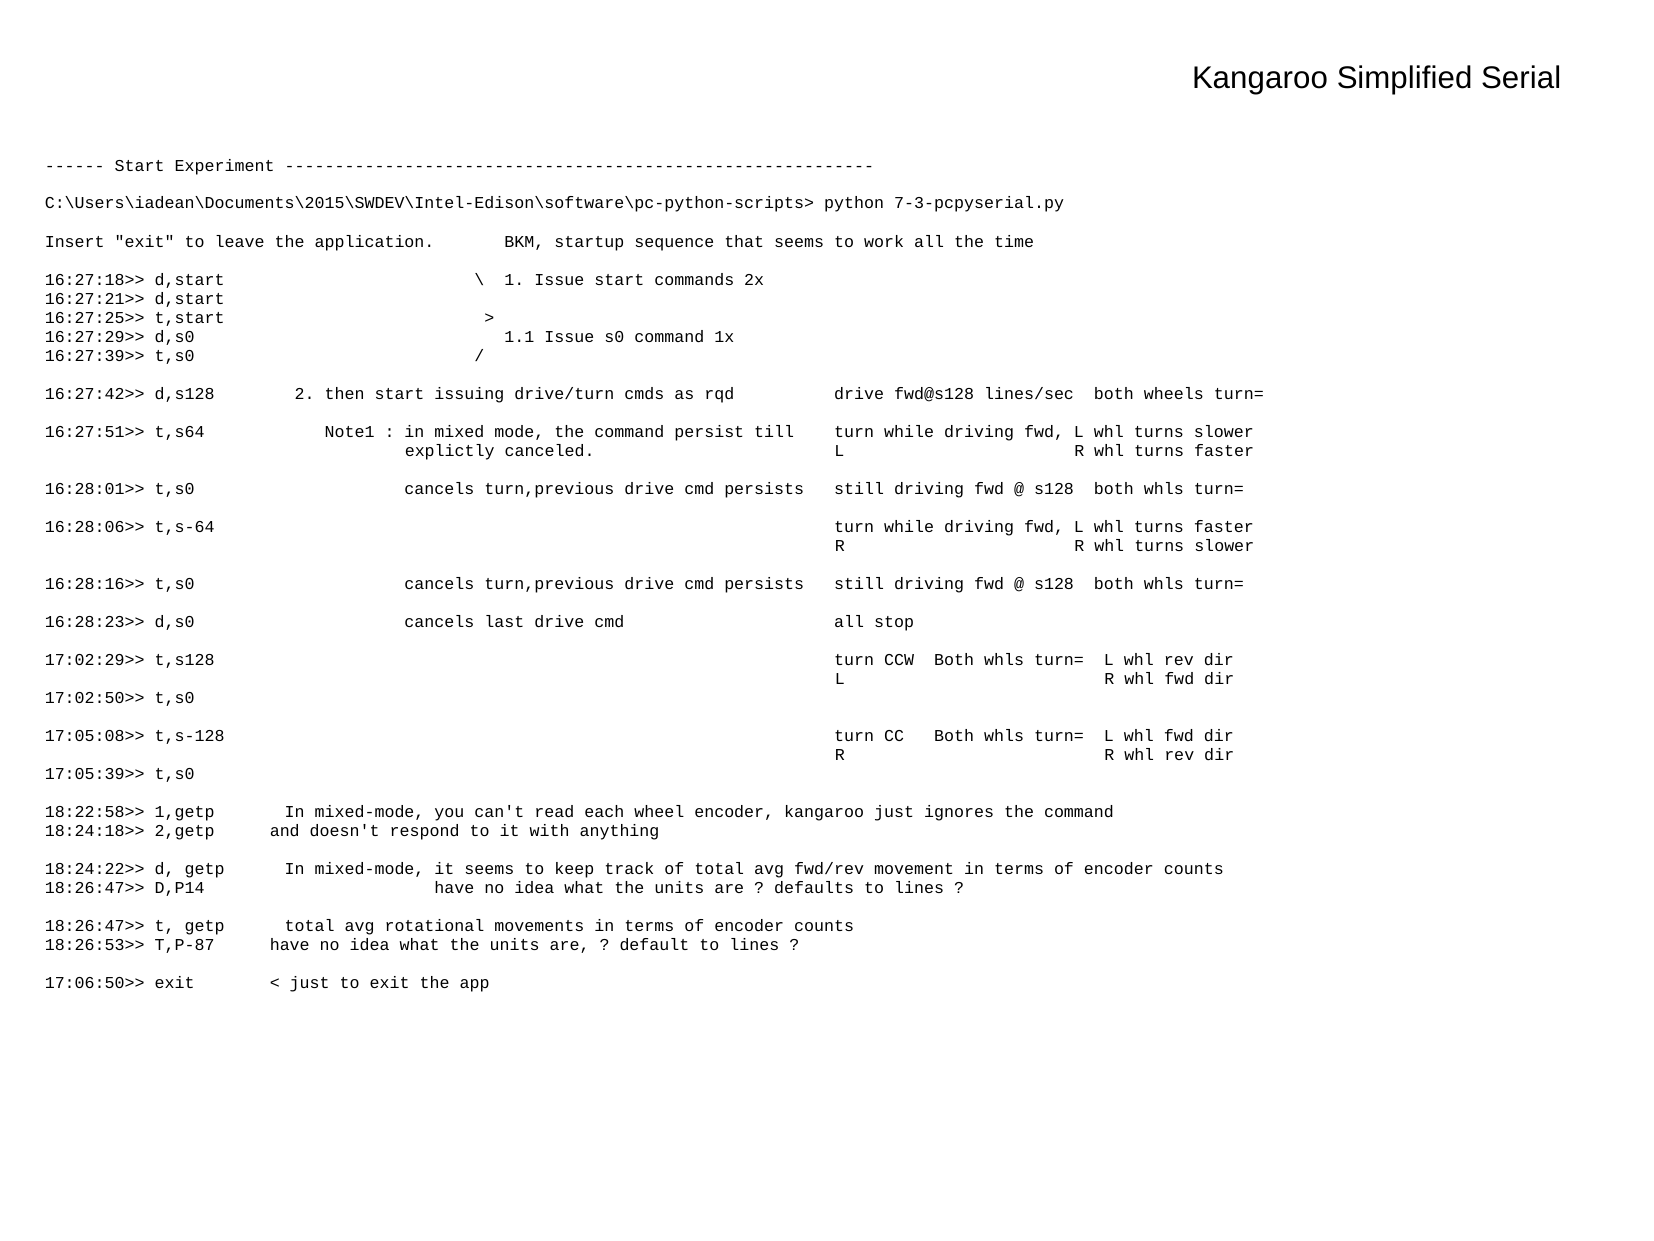

# Kangaroo Simplified Serial
------ Start Experiment -----------------------------------------------------------
C:\Users\iadean\Documents\2015\SWDEV\Intel-Edison\software\pc-python-scripts> python 7-3-pcpyserial.py
Insert "exit" to leave the application. BKM, startup sequence that seems to work all the time
16:27:18>> d,start \ 1. Issue start commands 2x
16:27:21>> d,start
16:27:25>> t,start >
16:27:29>> d,s0 1.1 Issue s0 command 1x
16:27:39>> t,s0 /
16:27:42>> d,s128 2. then start issuing drive/turn cmds as rqd drive fwd@s128 lines/sec both wheels turn=
16:27:51>> t,s64 Note1 : in mixed mode, the command persist till turn while driving fwd, L whl turns slower
 explictly canceled. L R whl turns faster
16:28:01>> t,s0 cancels turn,previous drive cmd persists still driving fwd @ s128 both whls turn=
16:28:06>> t,s-64 turn while driving fwd, L whl turns faster
 R R whl turns slower
16:28:16>> t,s0 cancels turn,previous drive cmd persists still driving fwd @ s128 both whls turn=
16:28:23>> d,s0 cancels last drive cmd all stop
17:02:29>> t,s128 turn CCW Both whls turn= L whl rev dir
 L R whl fwd dir
17:02:50>> t,s0
17:05:08>> t,s-128 turn CC Both whls turn= L whl fwd dir
 R R whl rev dir
17:05:39>> t,s0
18:22:58>> 1,getp In mixed-mode, you can't read each wheel encoder, kangaroo just ignores the command
18:24:18>> 2,getp	and doesn't respond to it with anything
18:24:22>> d, getp In mixed-mode, it seems to keep track of total avg fwd/rev movement in terms of encoder counts
18:26:47>> D,P14 have no idea what the units are ? defaults to lines ?
18:26:47>> t, getp total avg rotational movements in terms of encoder counts
18:26:53>> T,P-87	have no idea what the units are, ? default to lines ?
17:06:50>> exit 	< just to exit the app